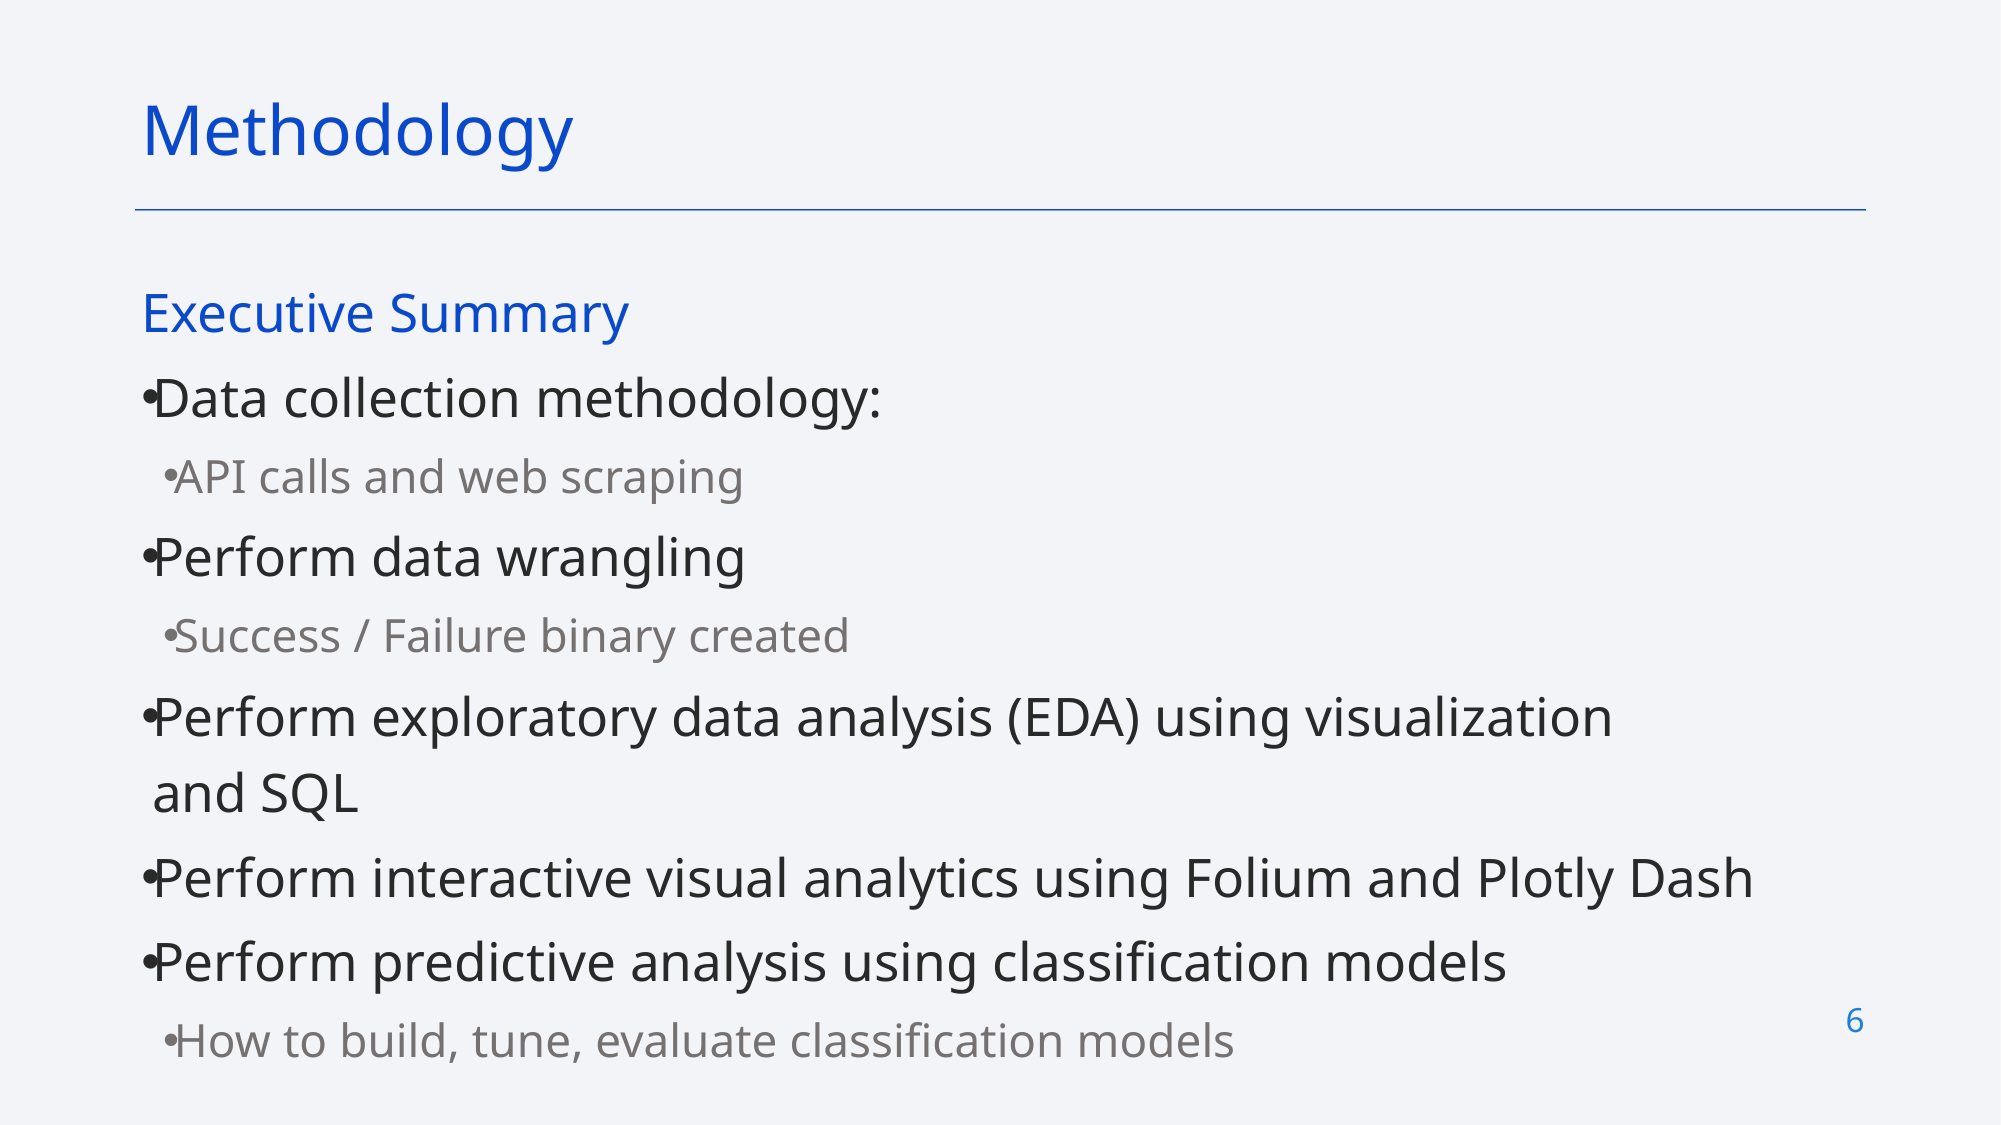

Methodology
Executive Summary
Data collection methodology:
API calls and web scraping
Perform data wrangling
Success / Failure binary created
Perform exploratory data analysis (EDA) using visualization and SQL
Perform interactive visual analytics using Folium and Plotly Dash
Perform predictive analysis using classification models
How to build, tune, evaluate classification models